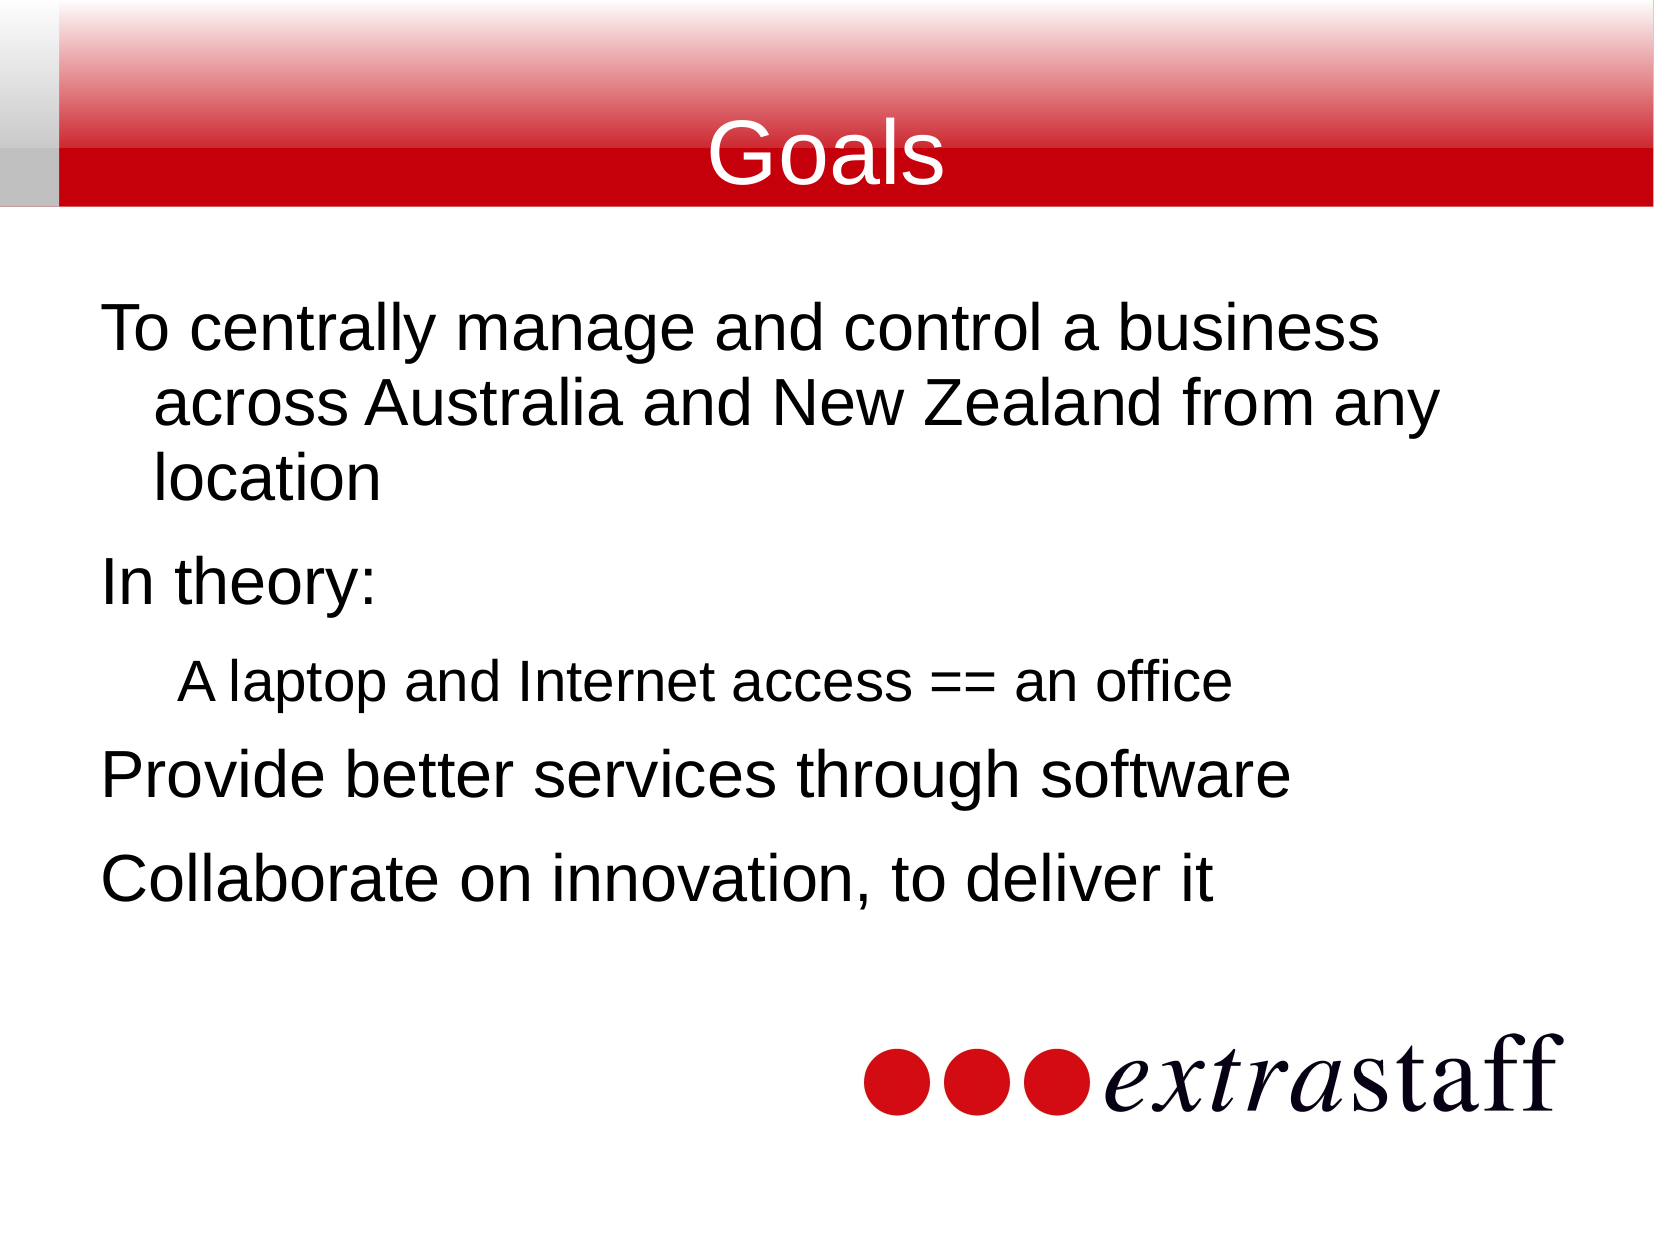

# Goals
To centrally manage and control a business across Australia and New Zealand from any location
In theory:
A laptop and Internet access == an office
Provide better services through software
Collaborate on innovation, to deliver it